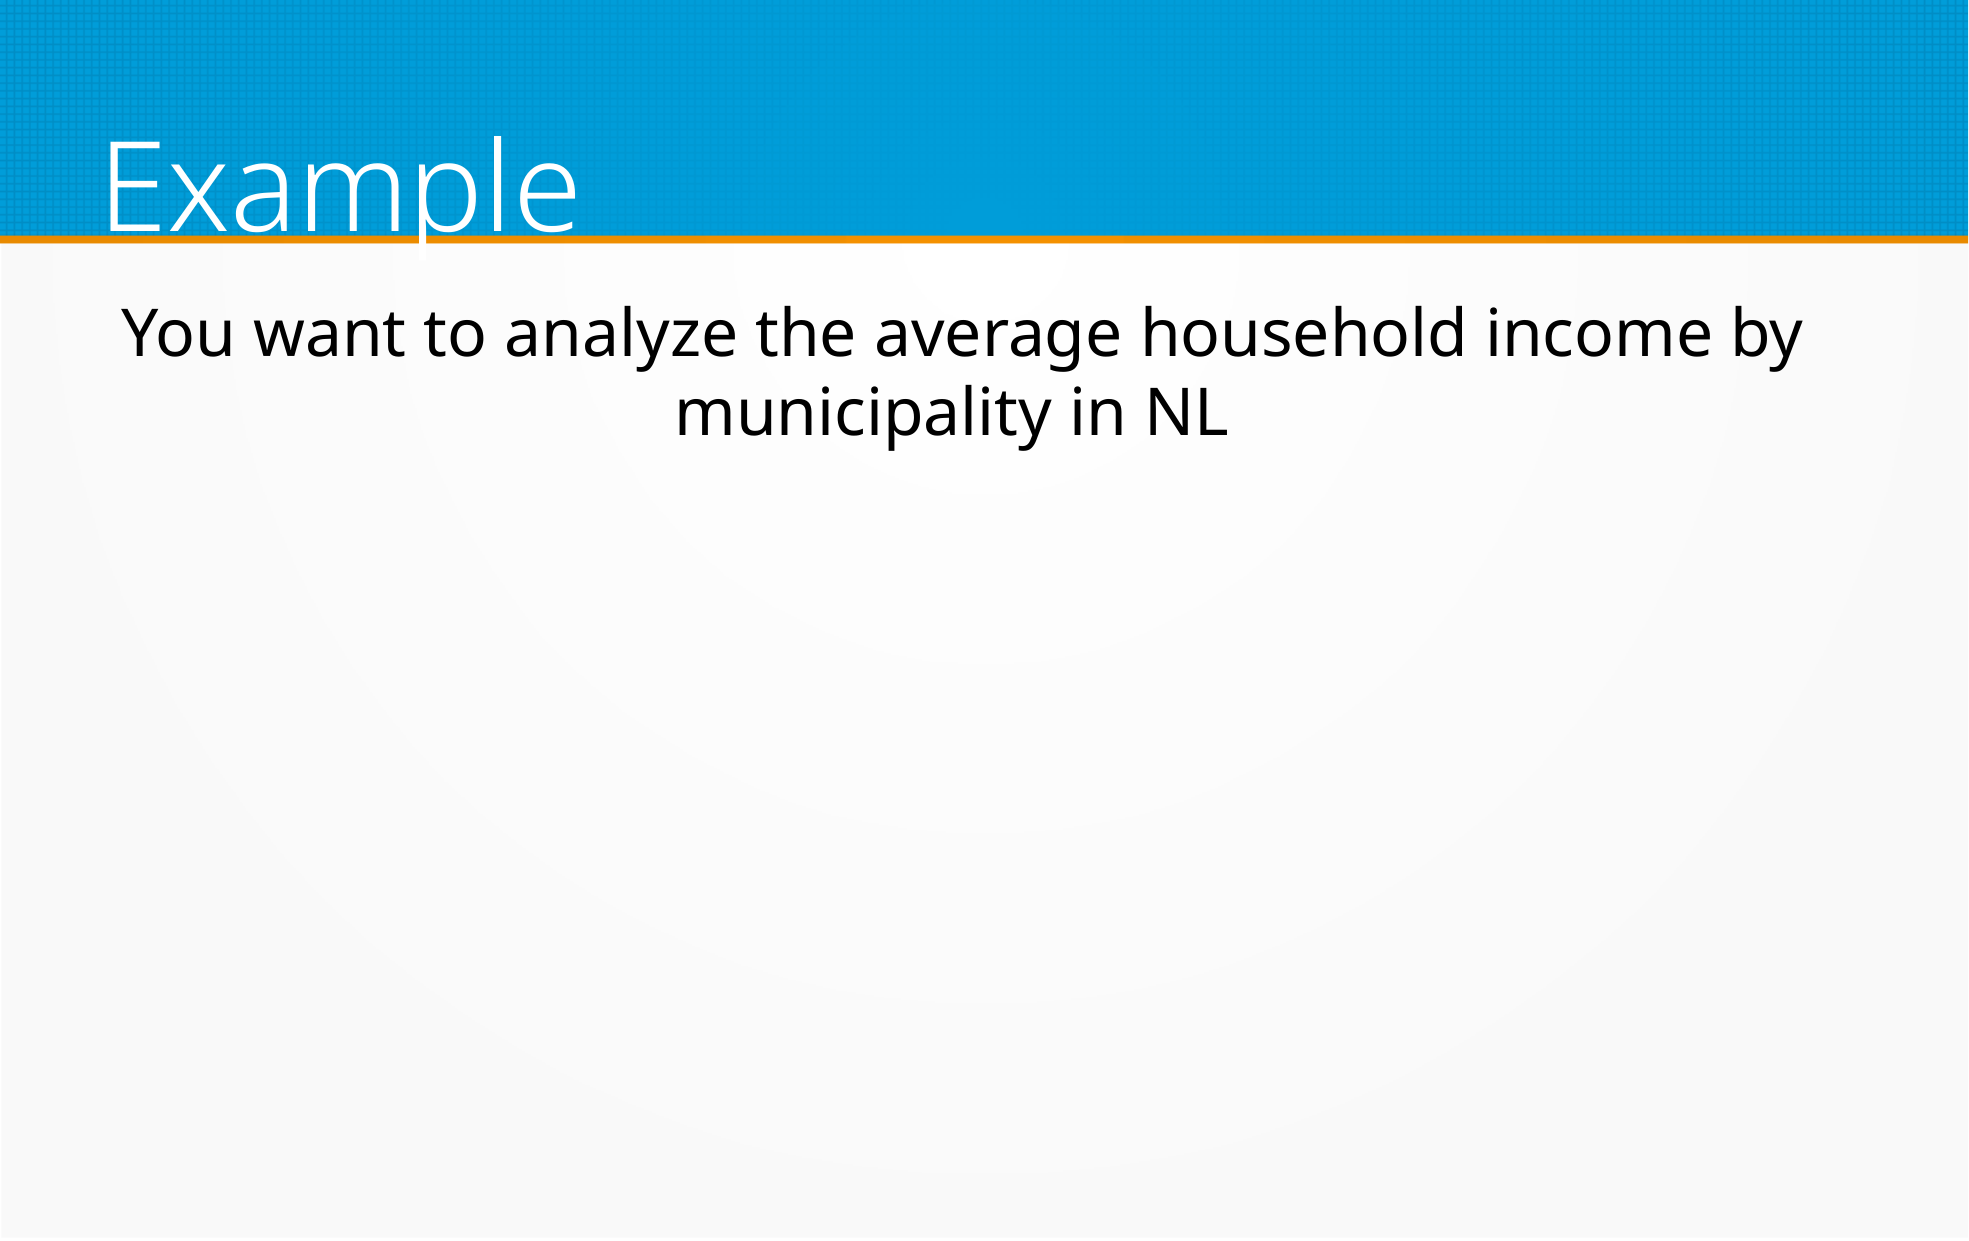

# Example
You want to analyze the average household income by municipality in NL